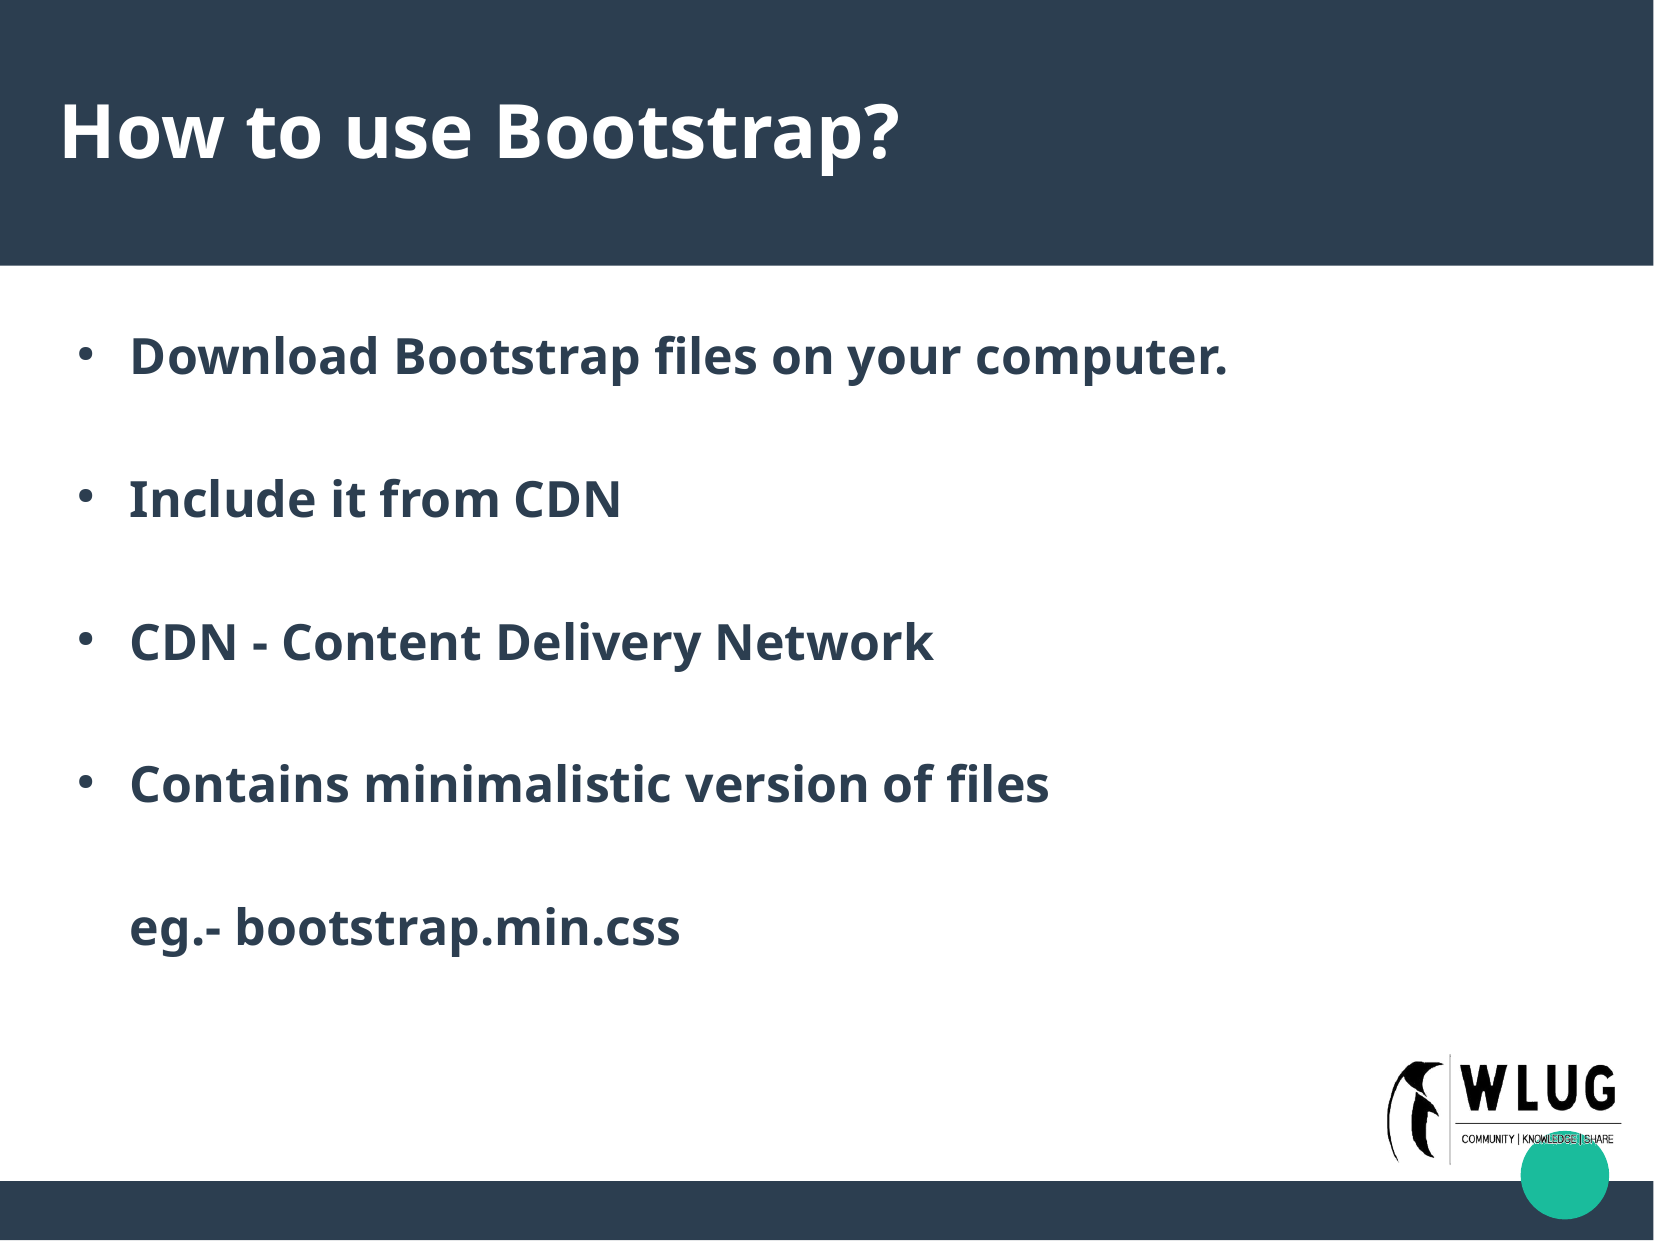

# How to use Bootstrap?
Download Bootstrap files on your computer.
Include it from CDN
CDN - Content Delivery Network
Contains minimalistic version of files
eg.- bootstrap.min.css